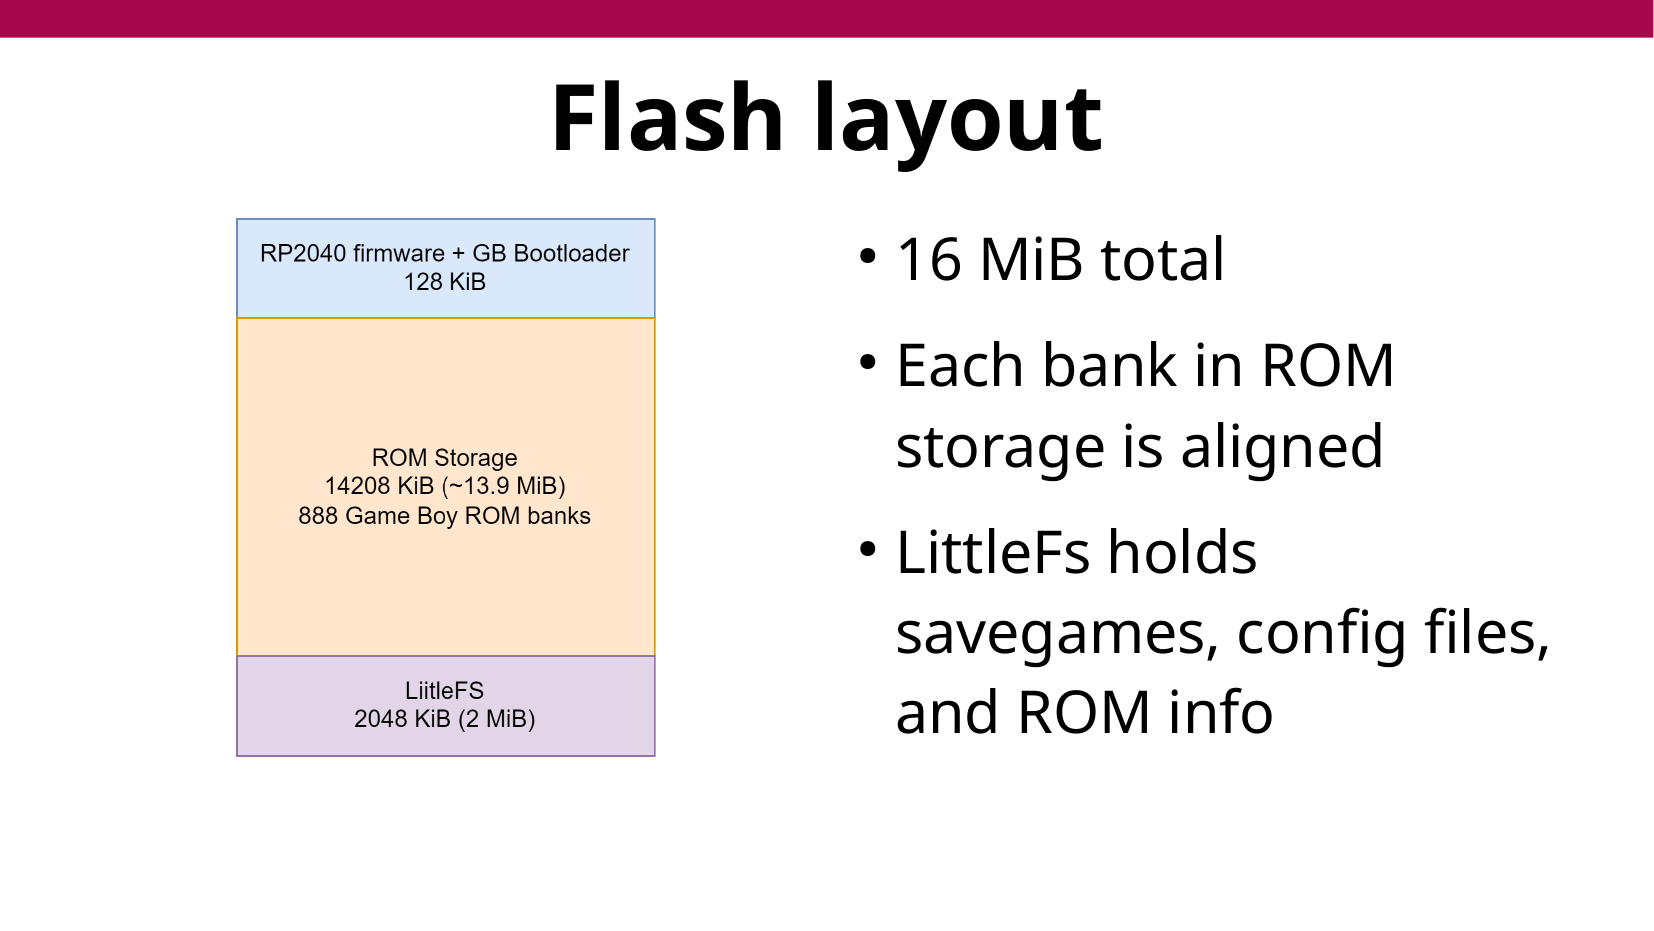

# Flash layout
16 MiB total
Each bank in ROM storage is aligned
LittleFs holds savegames, config files, and ROM info